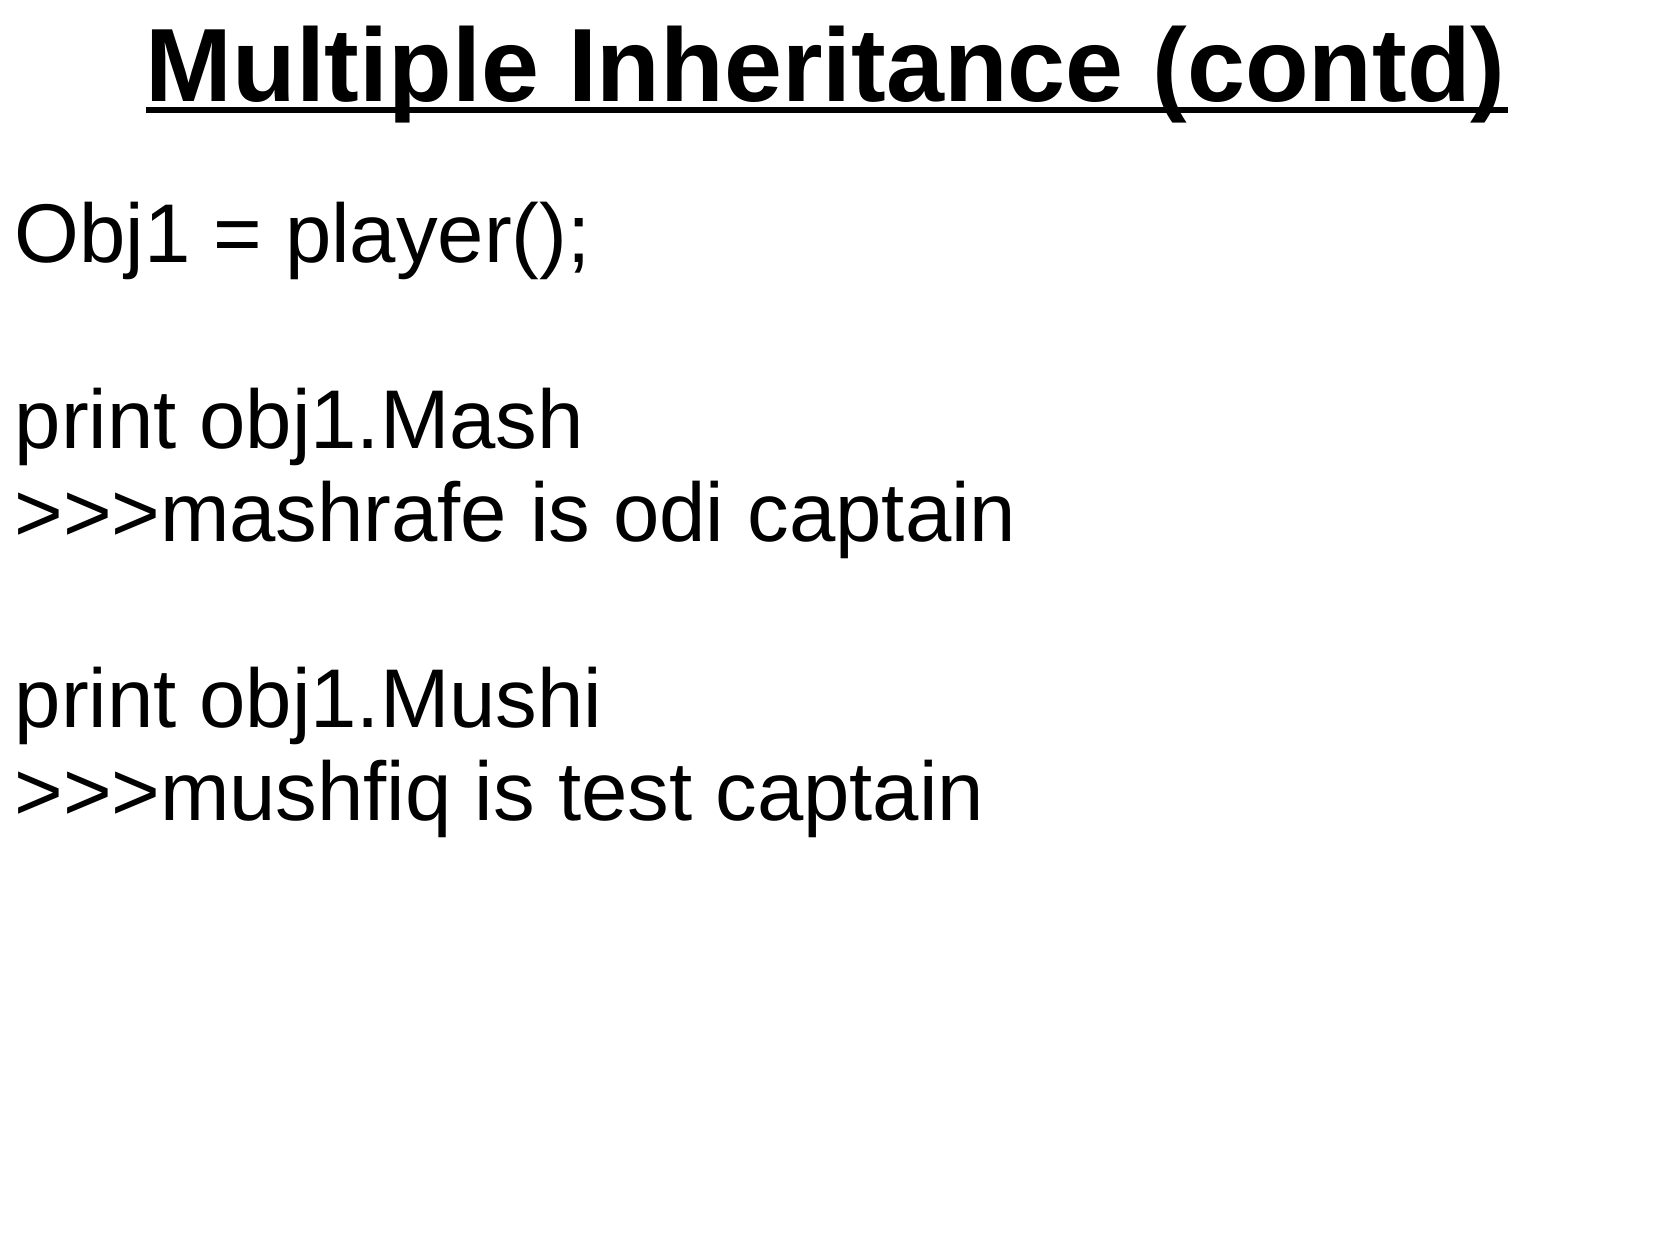

Multiple Inheritance (contd)
Obj1 = player();
print obj1.Mash
>>>mashrafe is odi captain
print obj1.Mushi
>>>mushfiq is test captain